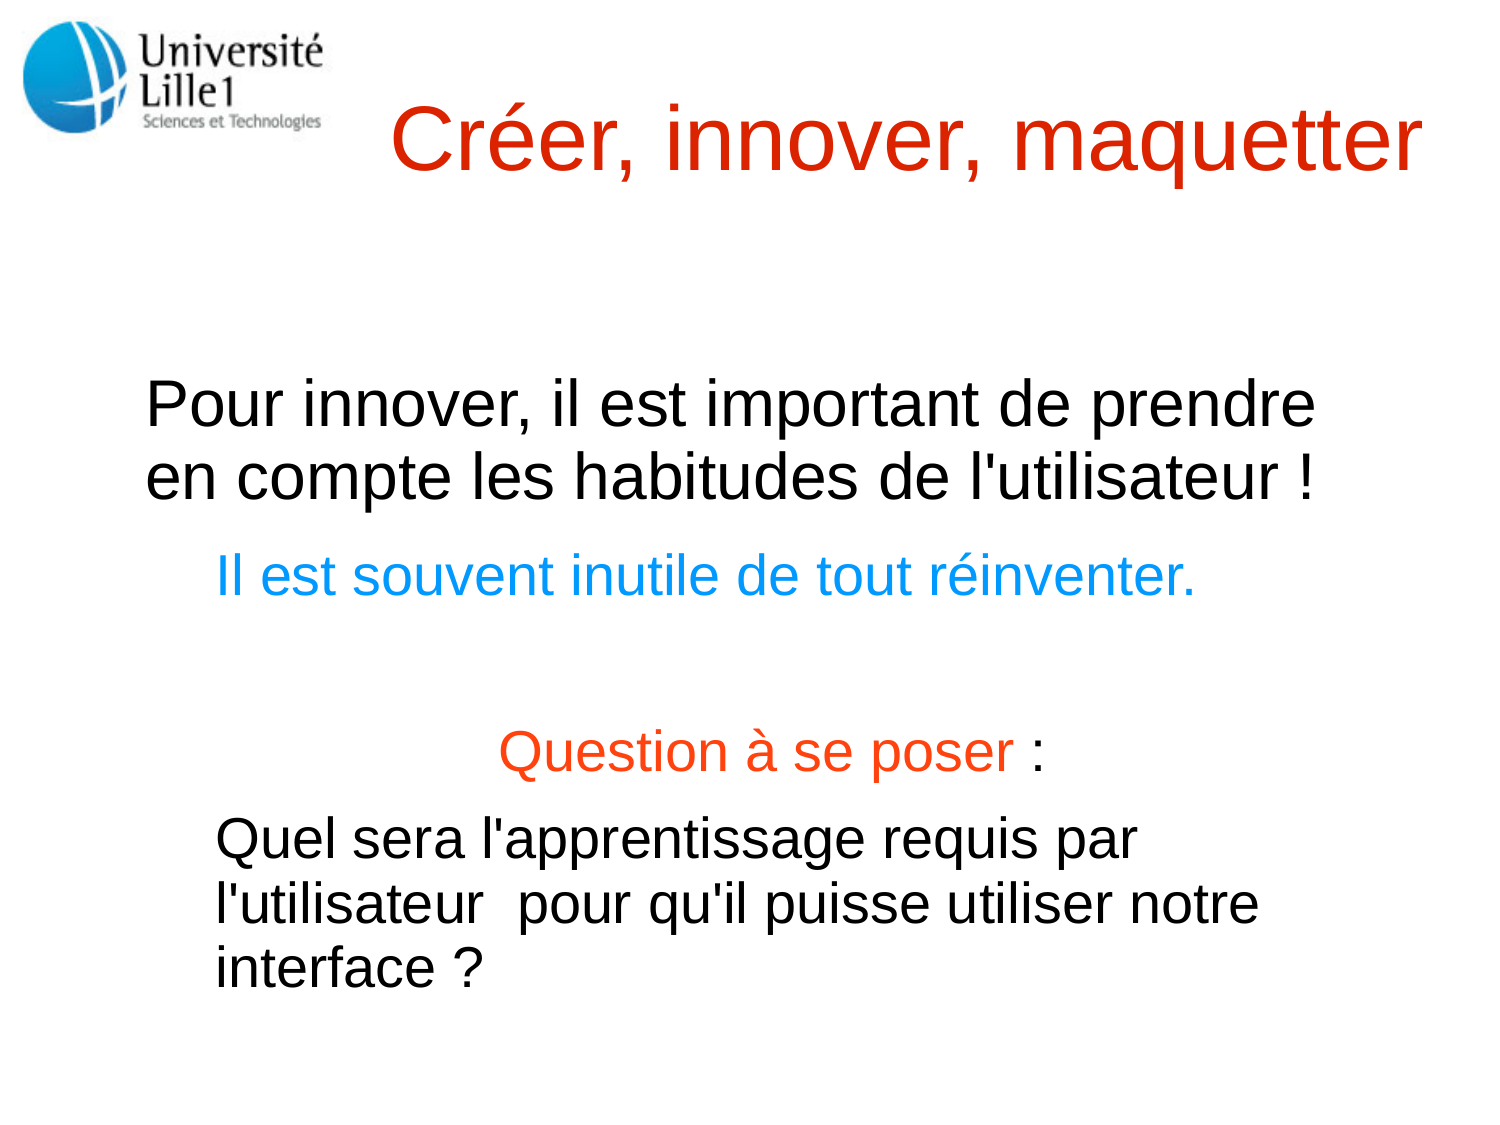

# Créer, innover, maquetter
Pour innover, il est important de prendre en compte les habitudes de l'utilisateur !
Il est souvent inutile de tout réinventer.
Question à se poser :
Quel sera l'apprentissage requis par l'utilisateur pour qu'il puisse utiliser notre interface ?